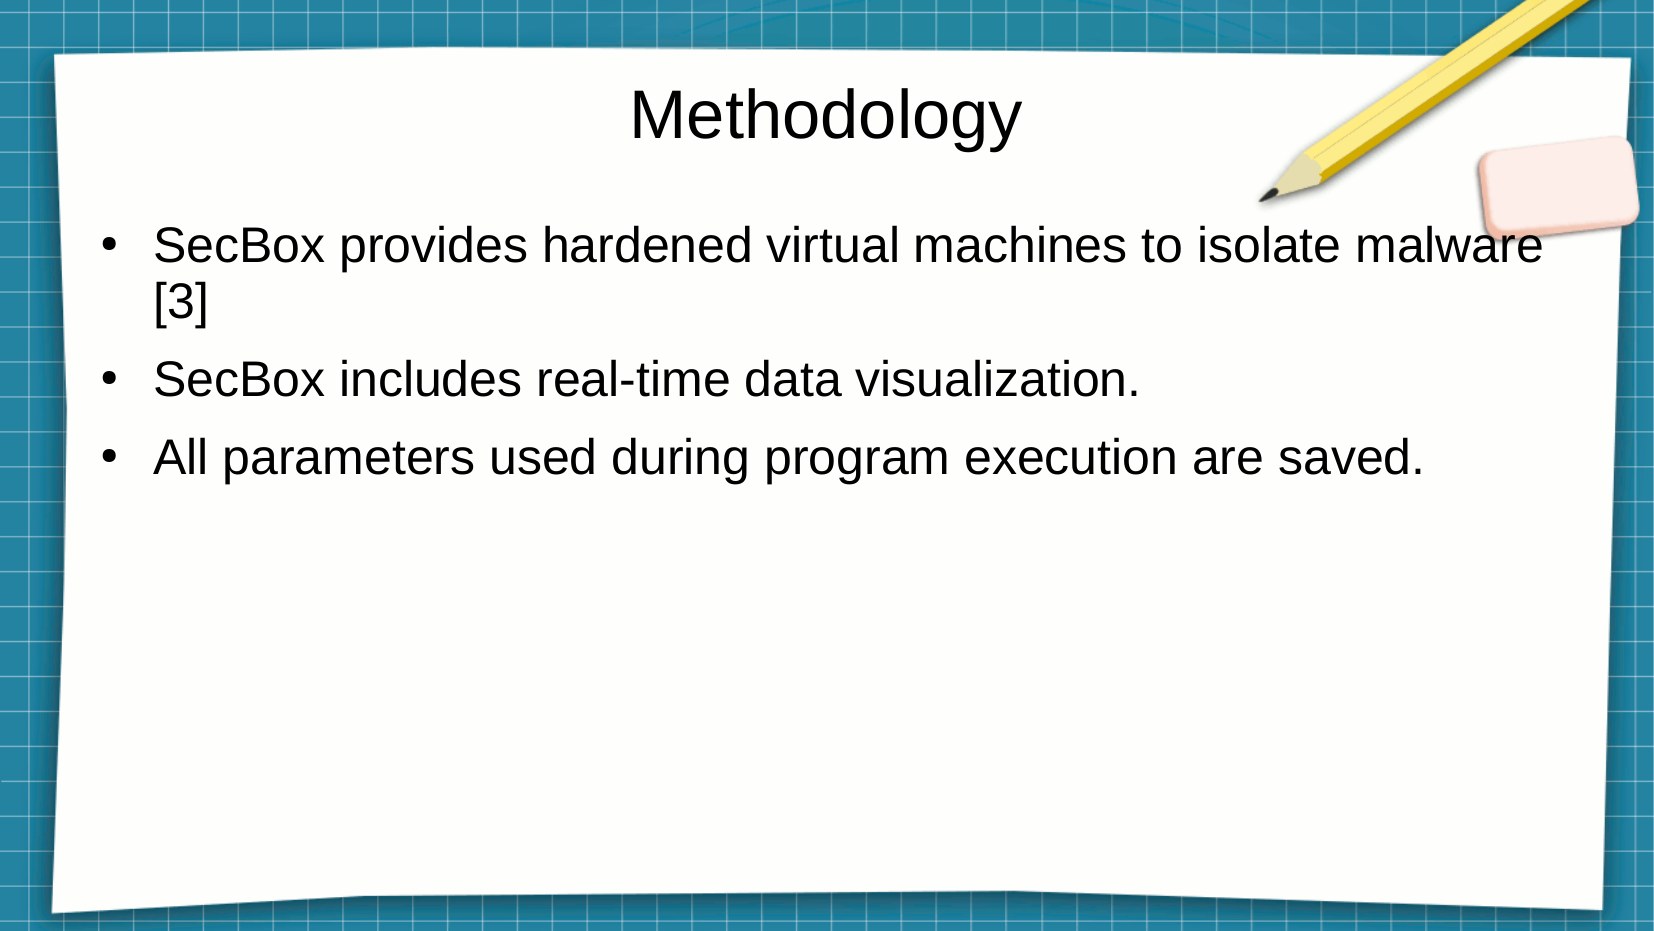

# Methodology
SecBox provides hardened virtual machines to isolate malware [3]
SecBox includes real-time data visualization.
All parameters used during program execution are saved.